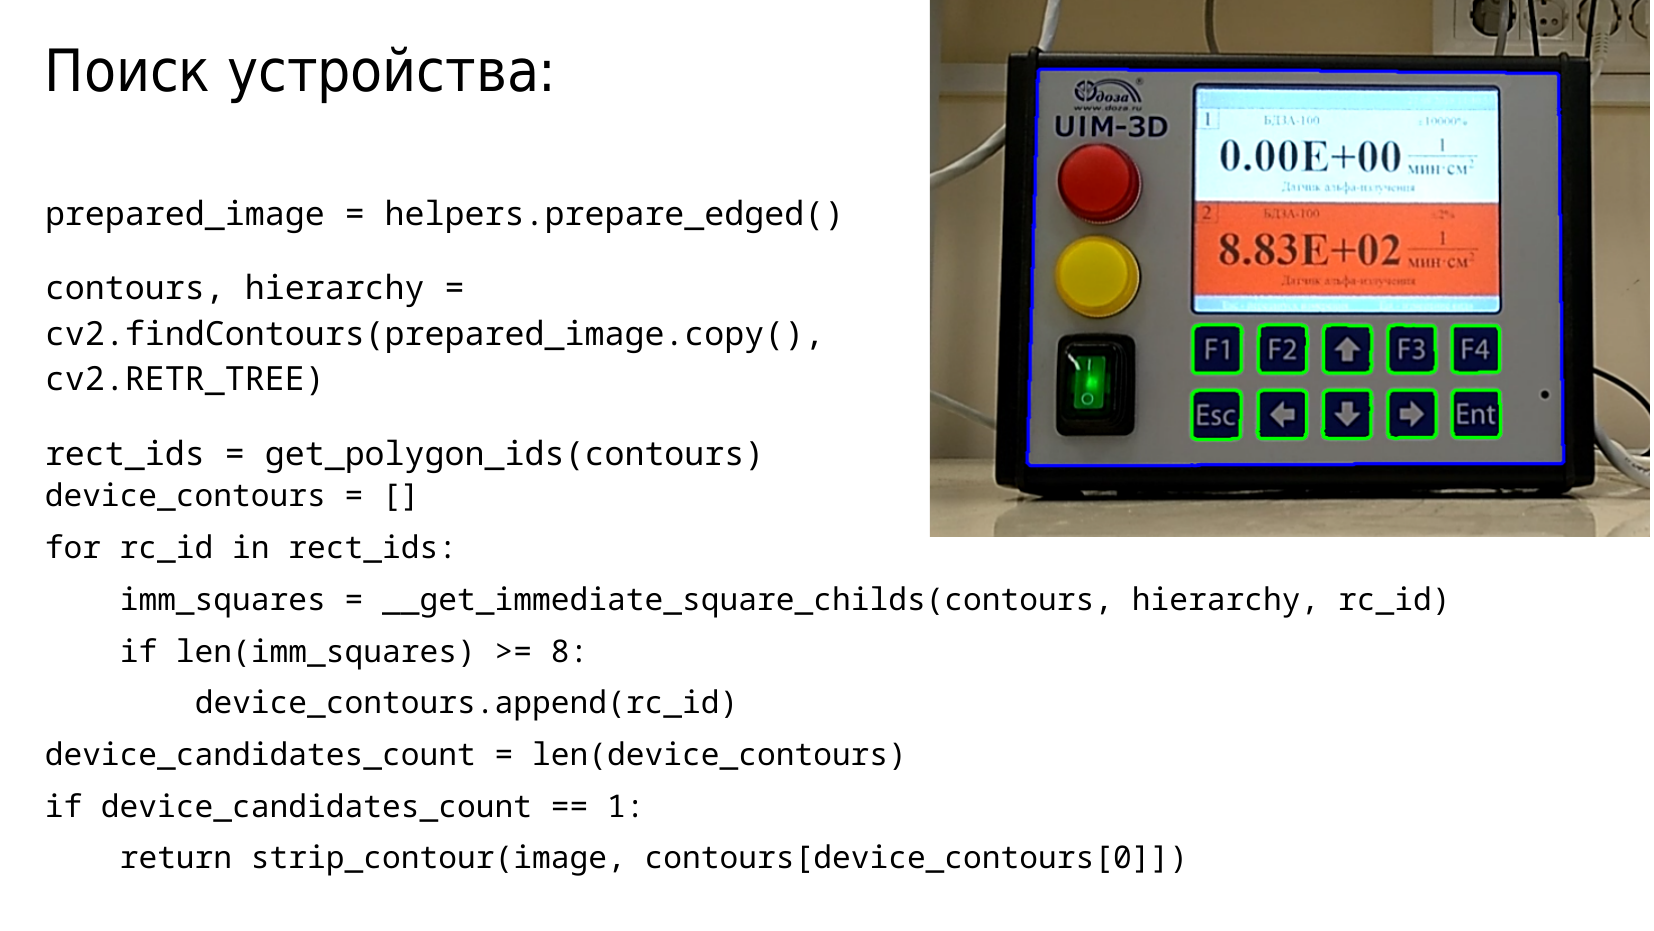

Поиск устройства:
# prepared_image = helpers.prepare_edged()
contours, hierarchy = cv2.findContours(prepared_image.copy(), cv2.RETR_TREE)
rect_ids = get_polygon_ids(contours)
device_contours = []
for rc_id in rect_ids:
 imm_squares = __get_immediate_square_childs(contours, hierarchy, rc_id)
 if len(imm_squares) >= 8:
 device_contours.append(rc_id)
device_candidates_count = len(device_contours)
if device_candidates_count == 1:
 return strip_contour(image, contours[device_contours[0]])